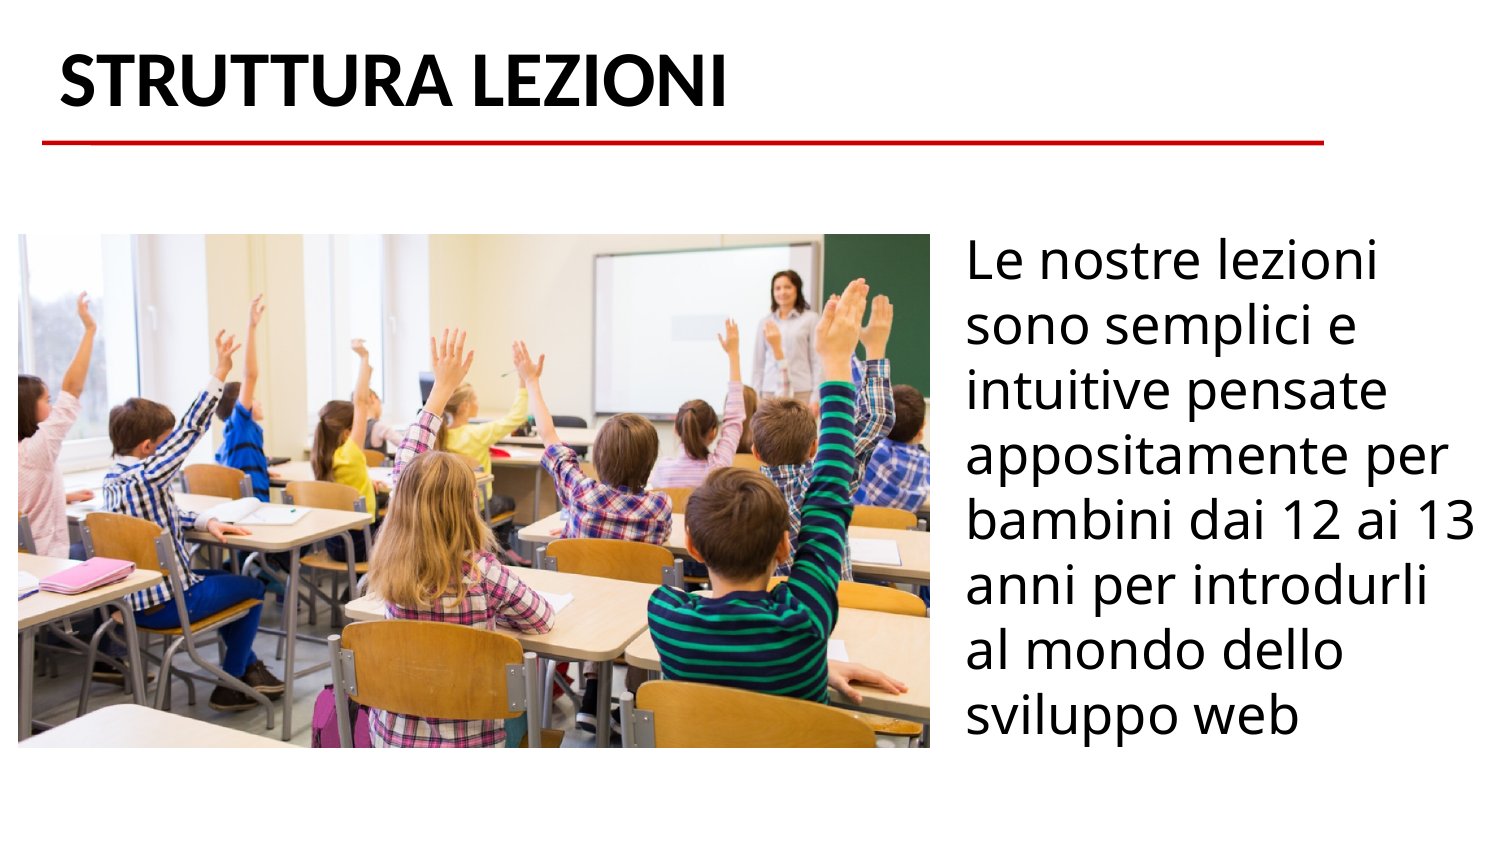

# STRUTTURA LEZIONI
Le nostre lezioni sono semplici e intuitive pensate appositamente per bambini dai 12 ai 13 anni per introdurli al mondo dello sviluppo web